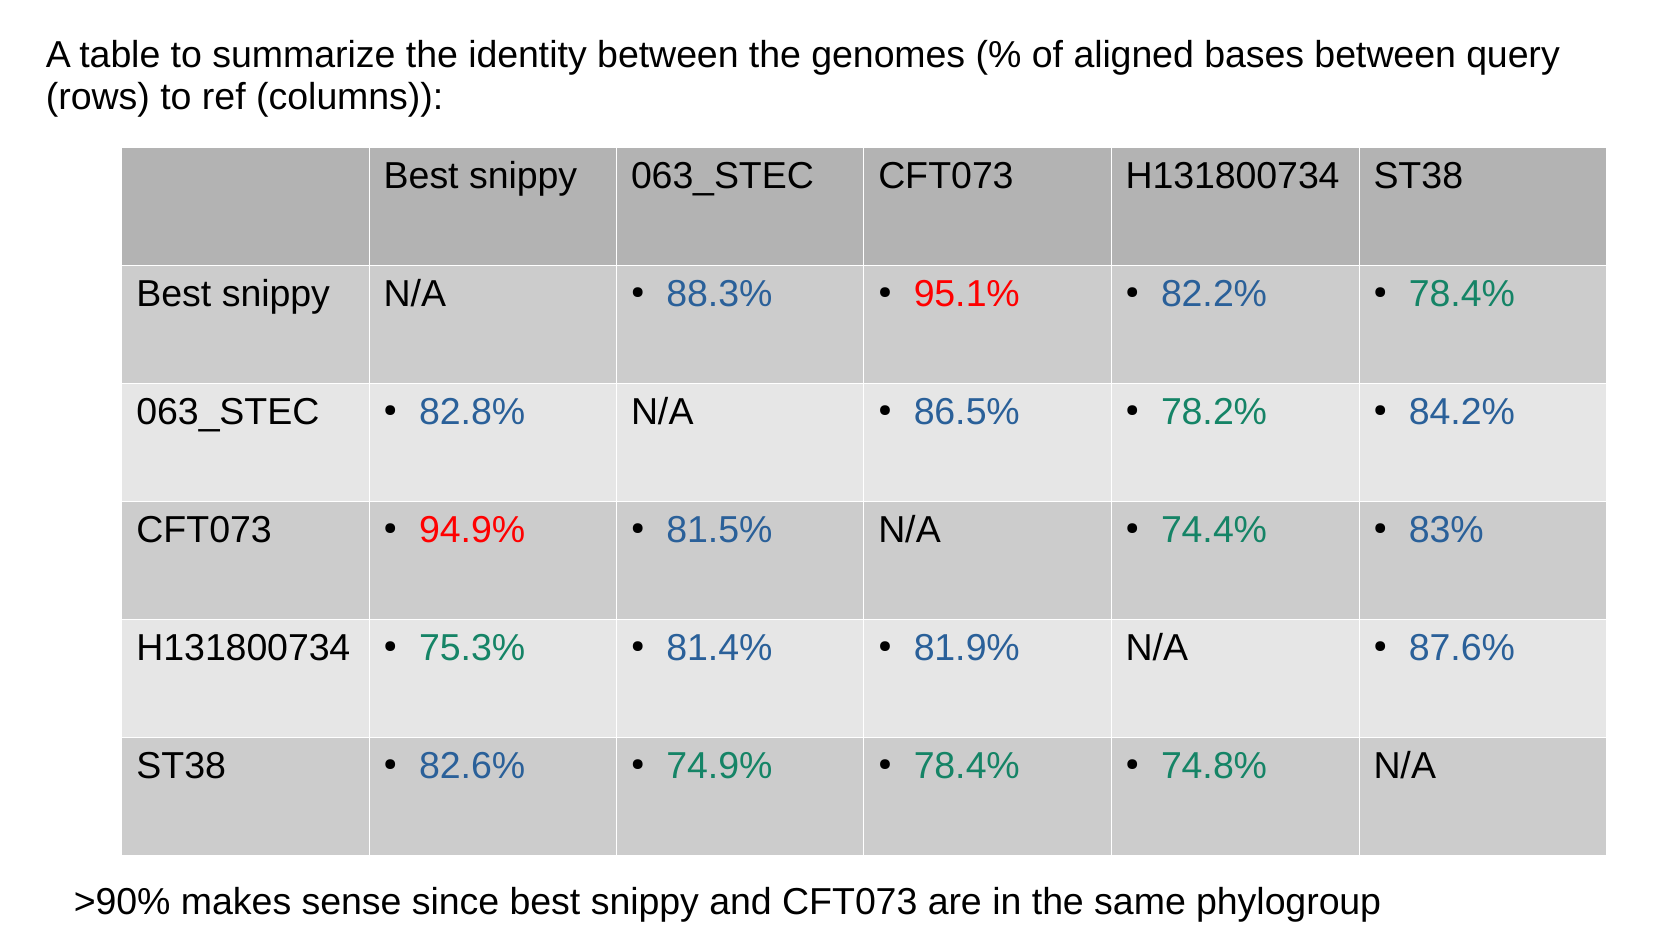

A table to summarize the identity between the genomes (% of aligned bases between query (rows) to ref (columns)):
| | Best snippy | 063\_STEC | CFT073 | H131800734 | ST38 |
| --- | --- | --- | --- | --- | --- |
| Best snippy | N/A | 88.3% | 95.1% | 82.2% | 78.4% |
| 063\_STEC | 82.8% | N/A | 86.5% | 78.2% | 84.2% |
| CFT073 | 94.9% | 81.5% | N/A | 74.4% | 83% |
| H131800734 | 75.3% | 81.4% | 81.9% | N/A | 87.6% |
| ST38 | 82.6% | 74.9% | 78.4% | 74.8% | N/A |
>90% makes sense since best snippy and CFT073 are in the same phylogroup